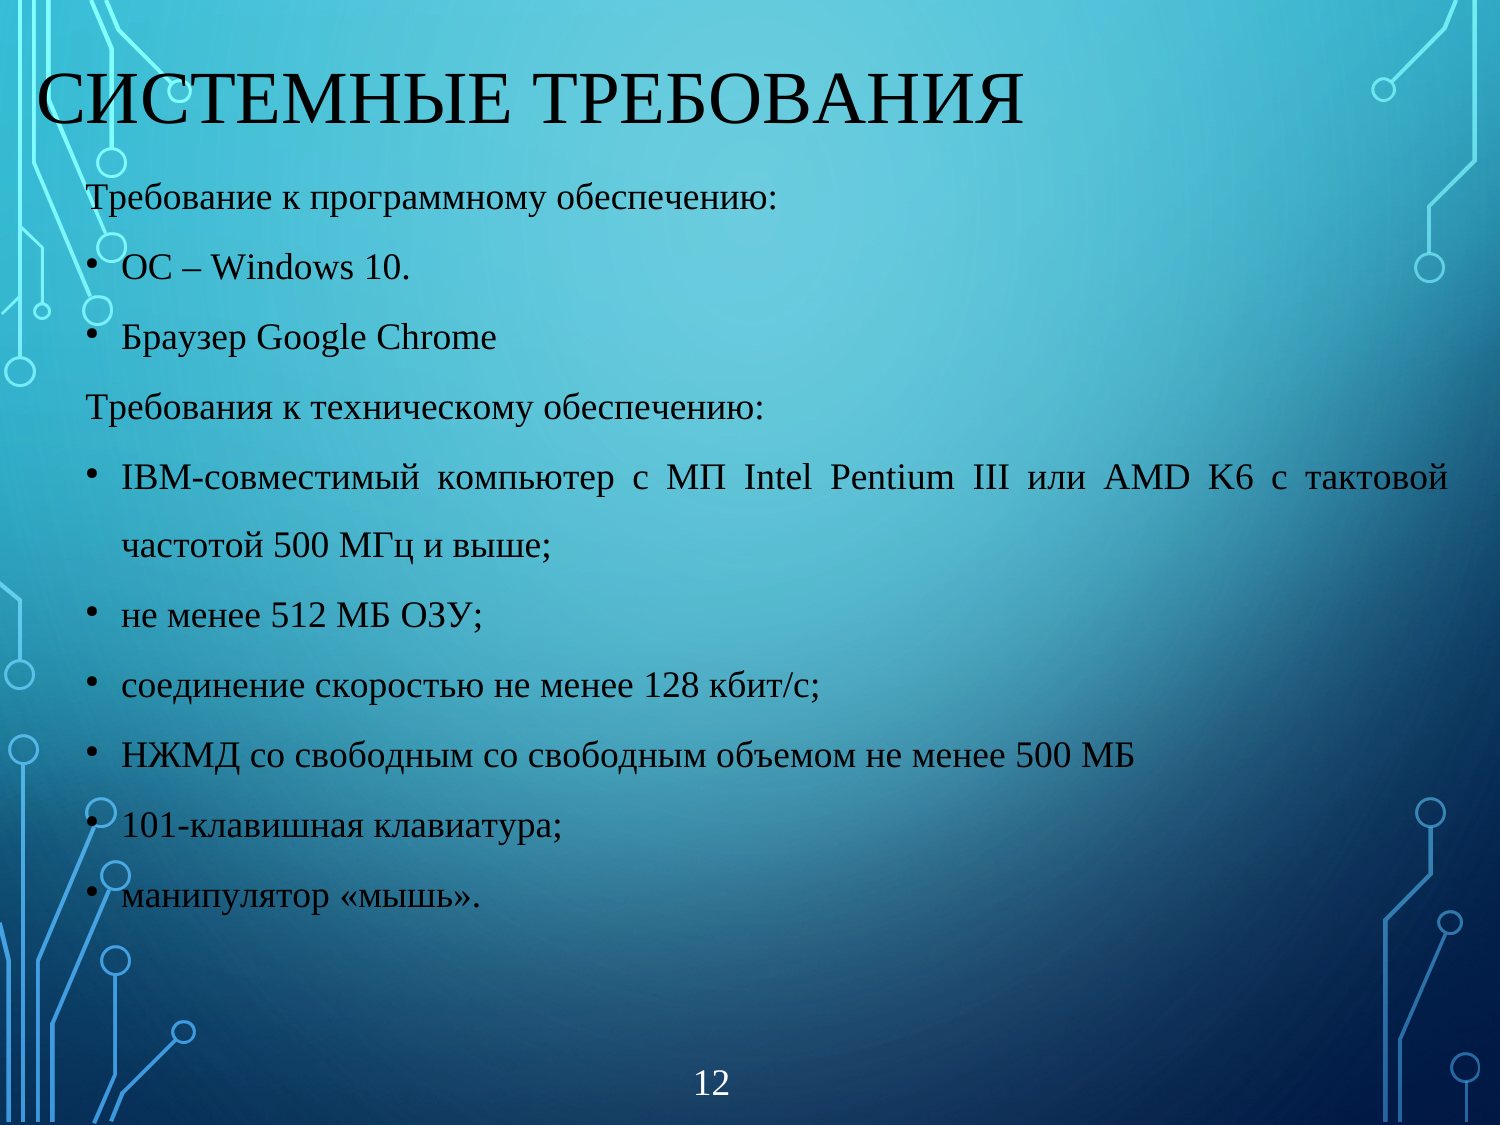

СИСТЕМНЫЕ ТРЕБОВАНИЯ
Требование к программному обеспечению:
ОС – Windows 10.
Браузер Google Chrome
Требования к техническому обеспечению:
IBM-совместимый компьютер с МП Intel Pentium III или AMD K6 с тактовой частотой 500 МГц и выше;
не менее 512 МБ ОЗУ;
соединение скоростью не менее 128 кбит/с;
НЖМД со свободным со свободным объемом не менее 500 МБ
101-клавишная клавиатура;
манипулятор «мышь».